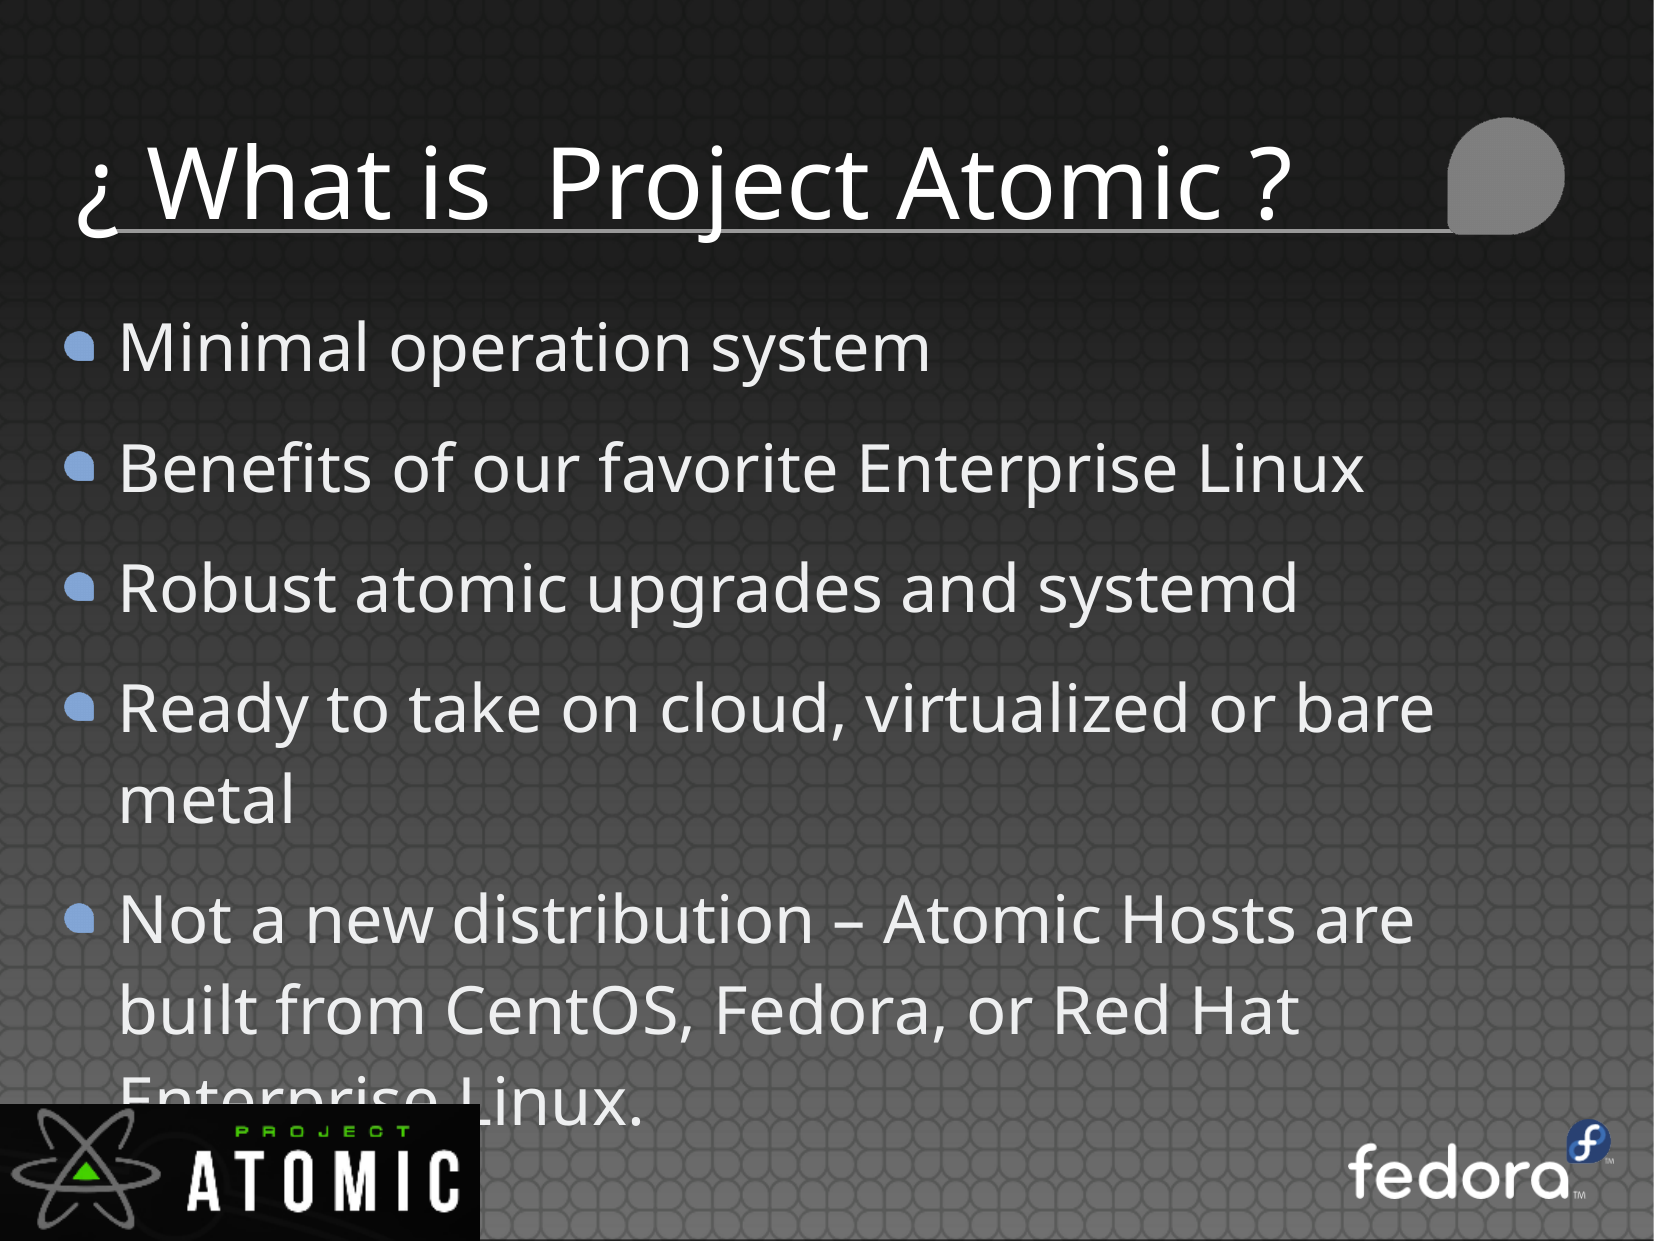

# ¿ What is Project Atomic ?
Minimal operation system
Benefits of our favorite Enterprise Linux
Robust atomic upgrades and systemd
Ready to take on cloud, virtualized or bare metal
Not a new distribution – Atomic Hosts are built from CentOS, Fedora, or Red Hat Enterprise Linux.